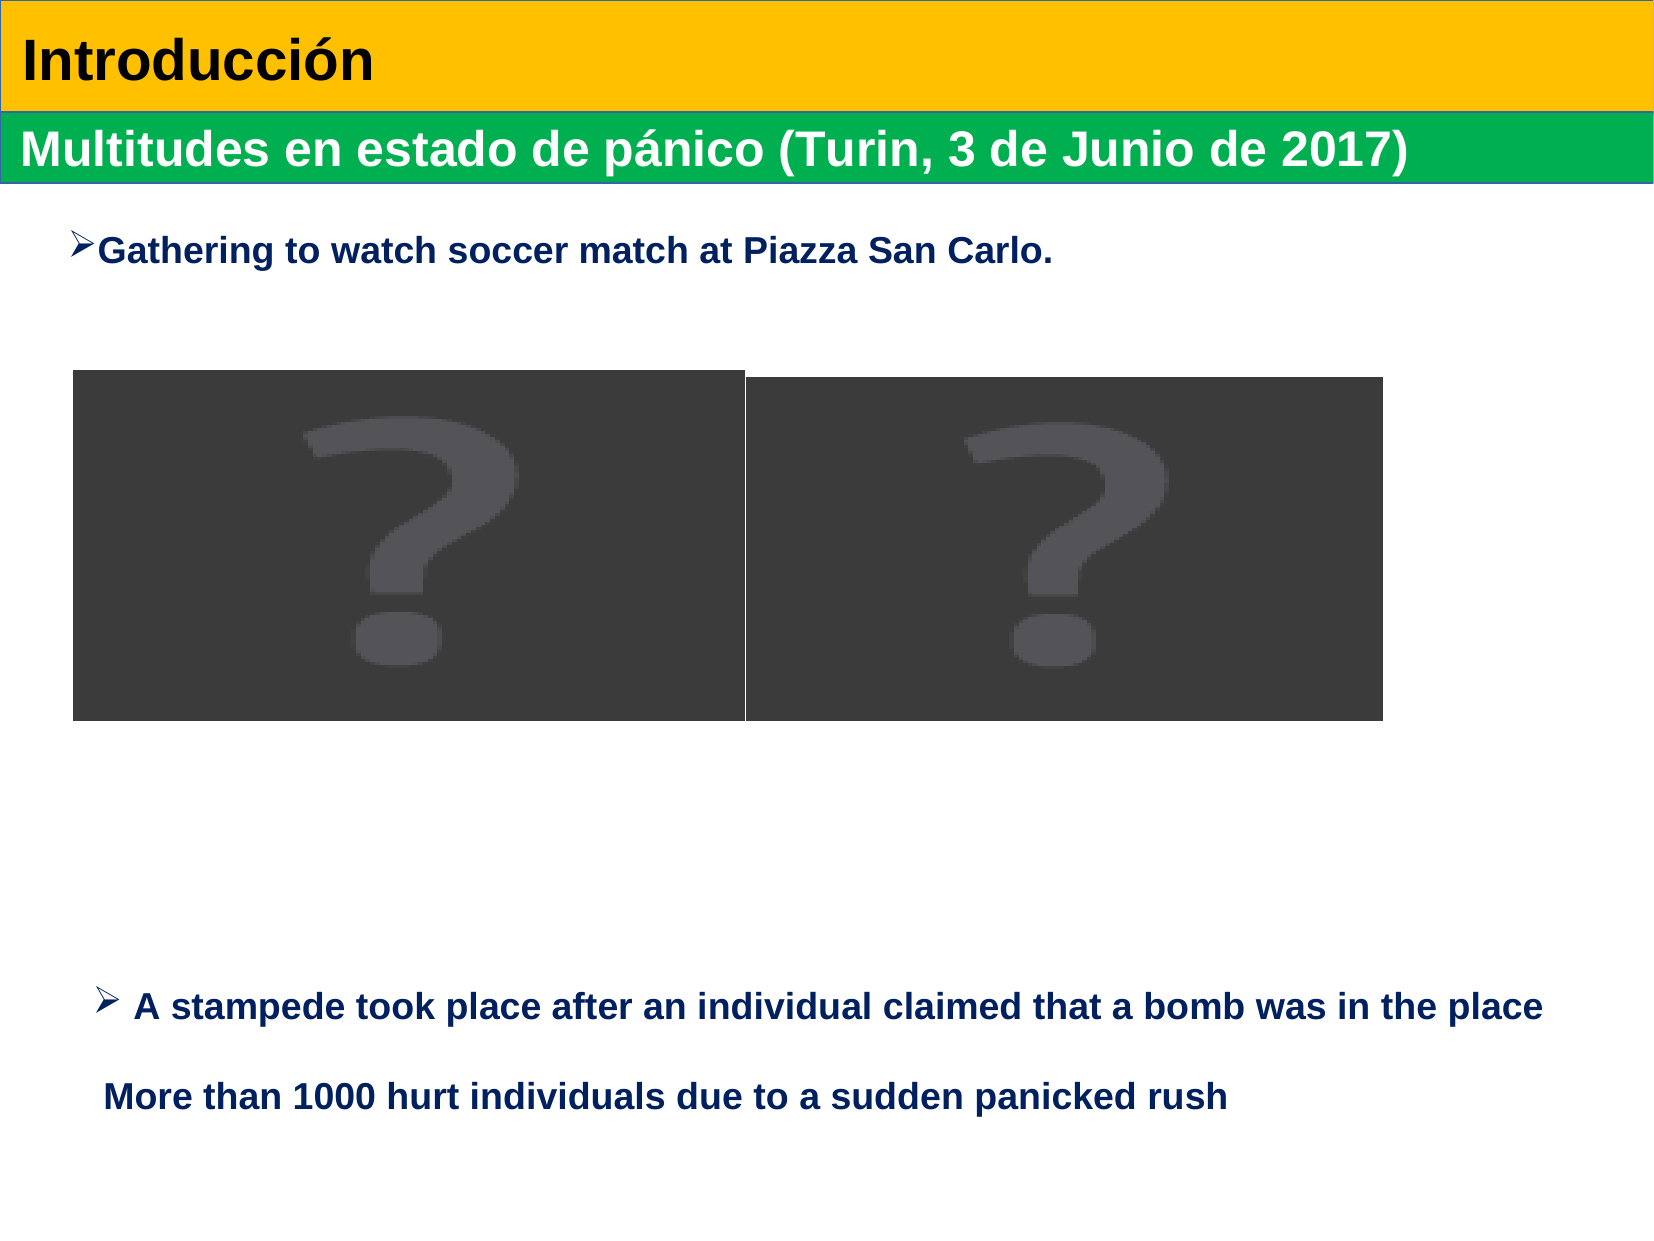

Introducción
Multitudes en estado de pánico (Turin, 3 de Junio de 2017)
Gathering to watch soccer match at Piazza San Carlo.
 A stampede took place after an individual claimed that a bomb was in the place
 More than 1000 hurt individuals due to a sudden panicked rush